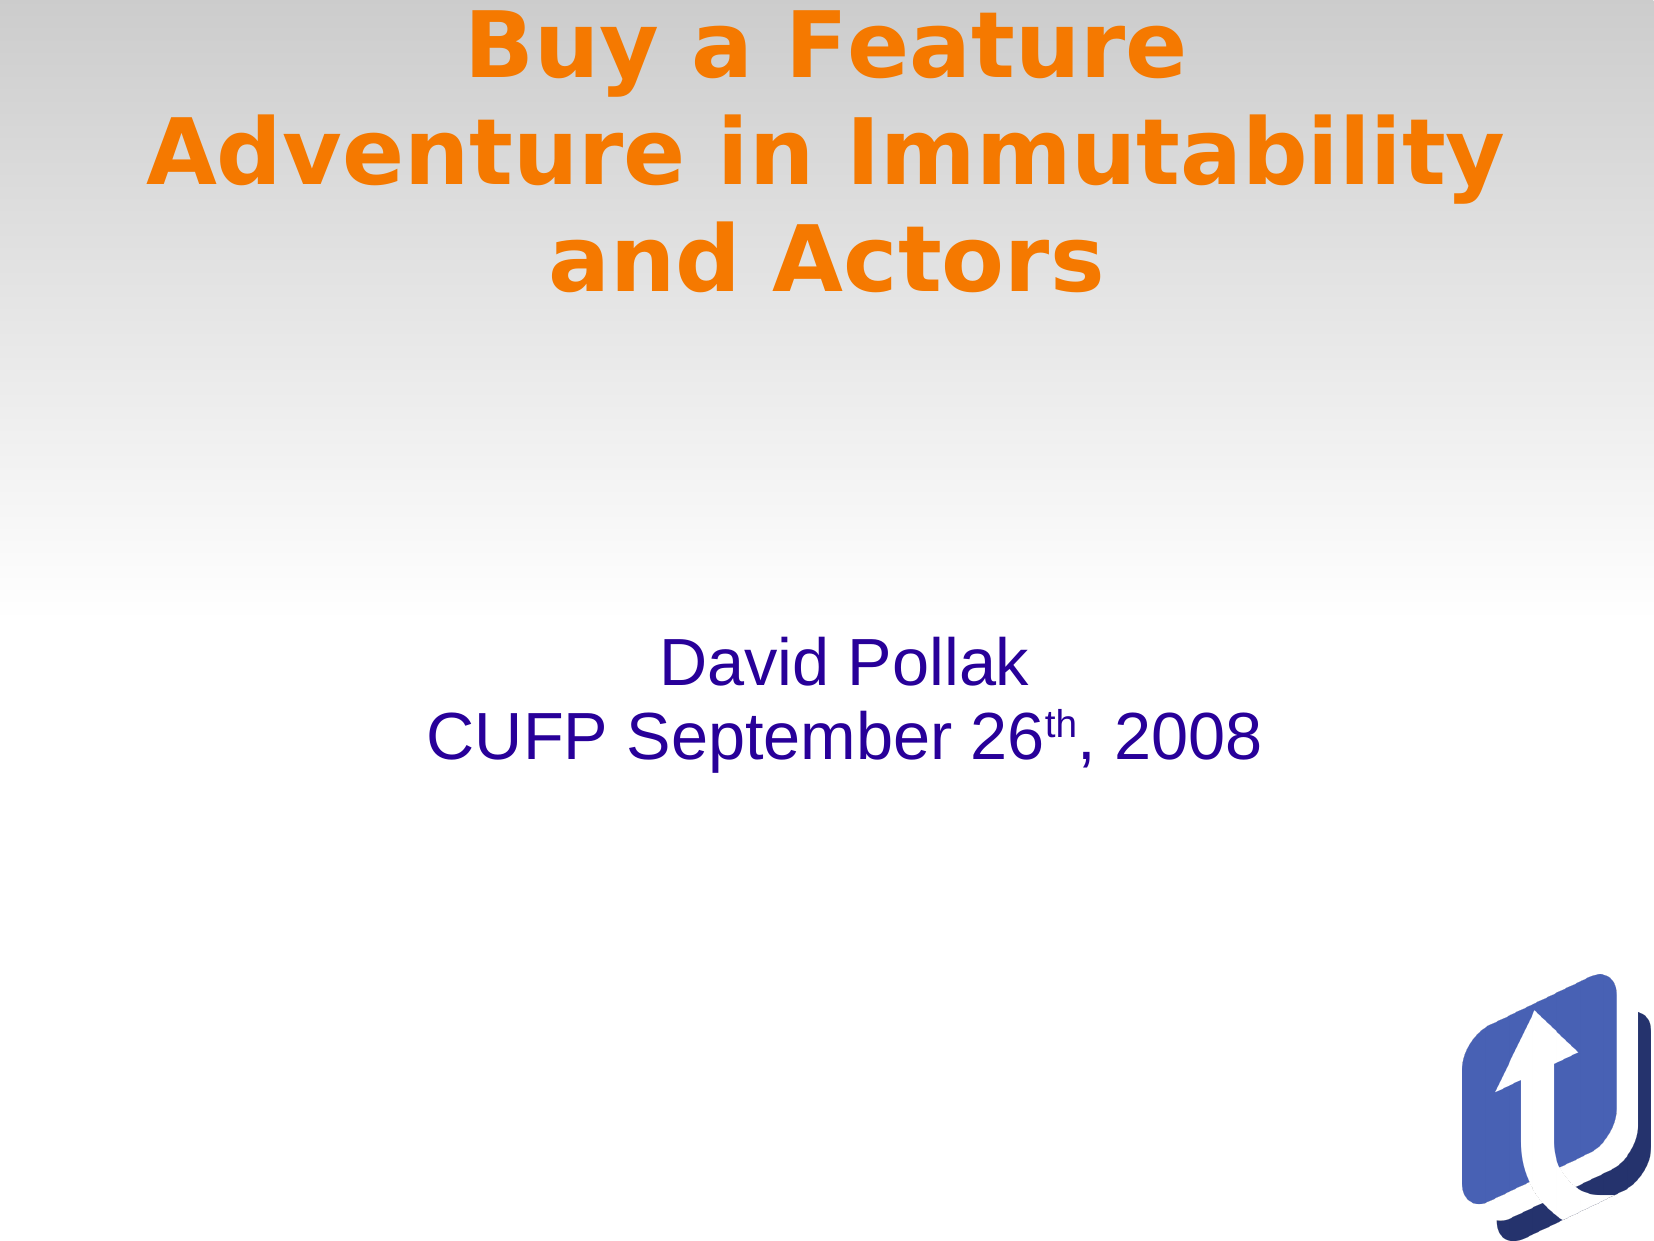

# Buy a Feature Adventure in Immutability and Actors
David Pollak
CUFP September 26th, 2008